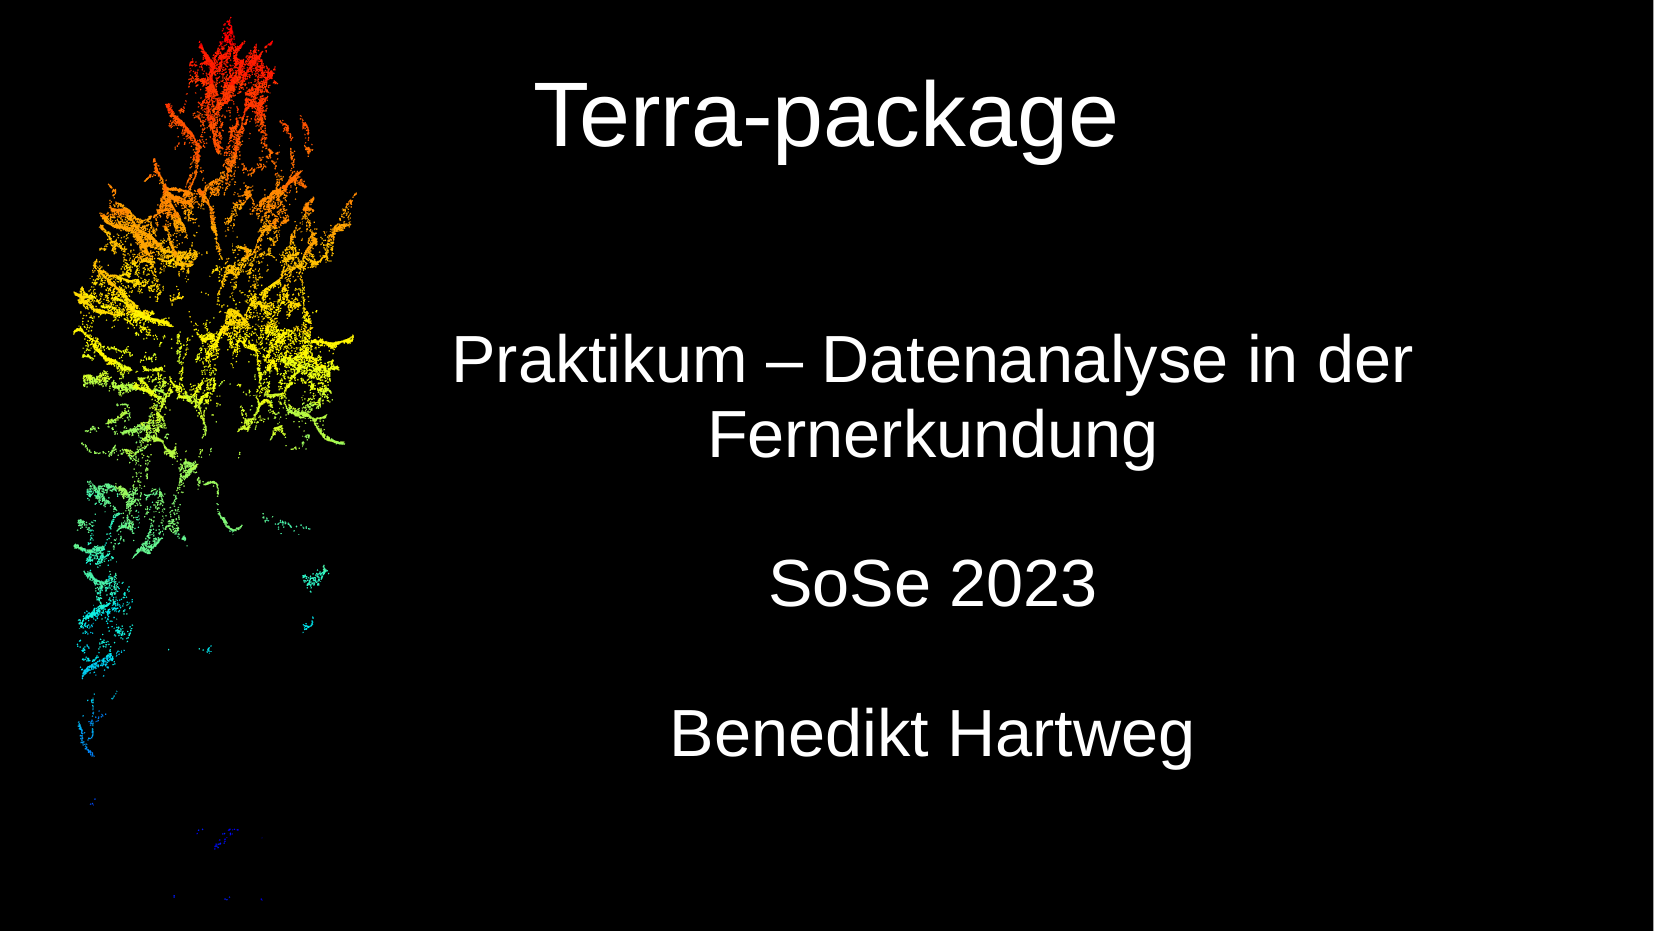

# Terra-package
Praktikum – Datenanalyse in der
Fernerkundung
SoSe 2023
Benedikt Hartweg